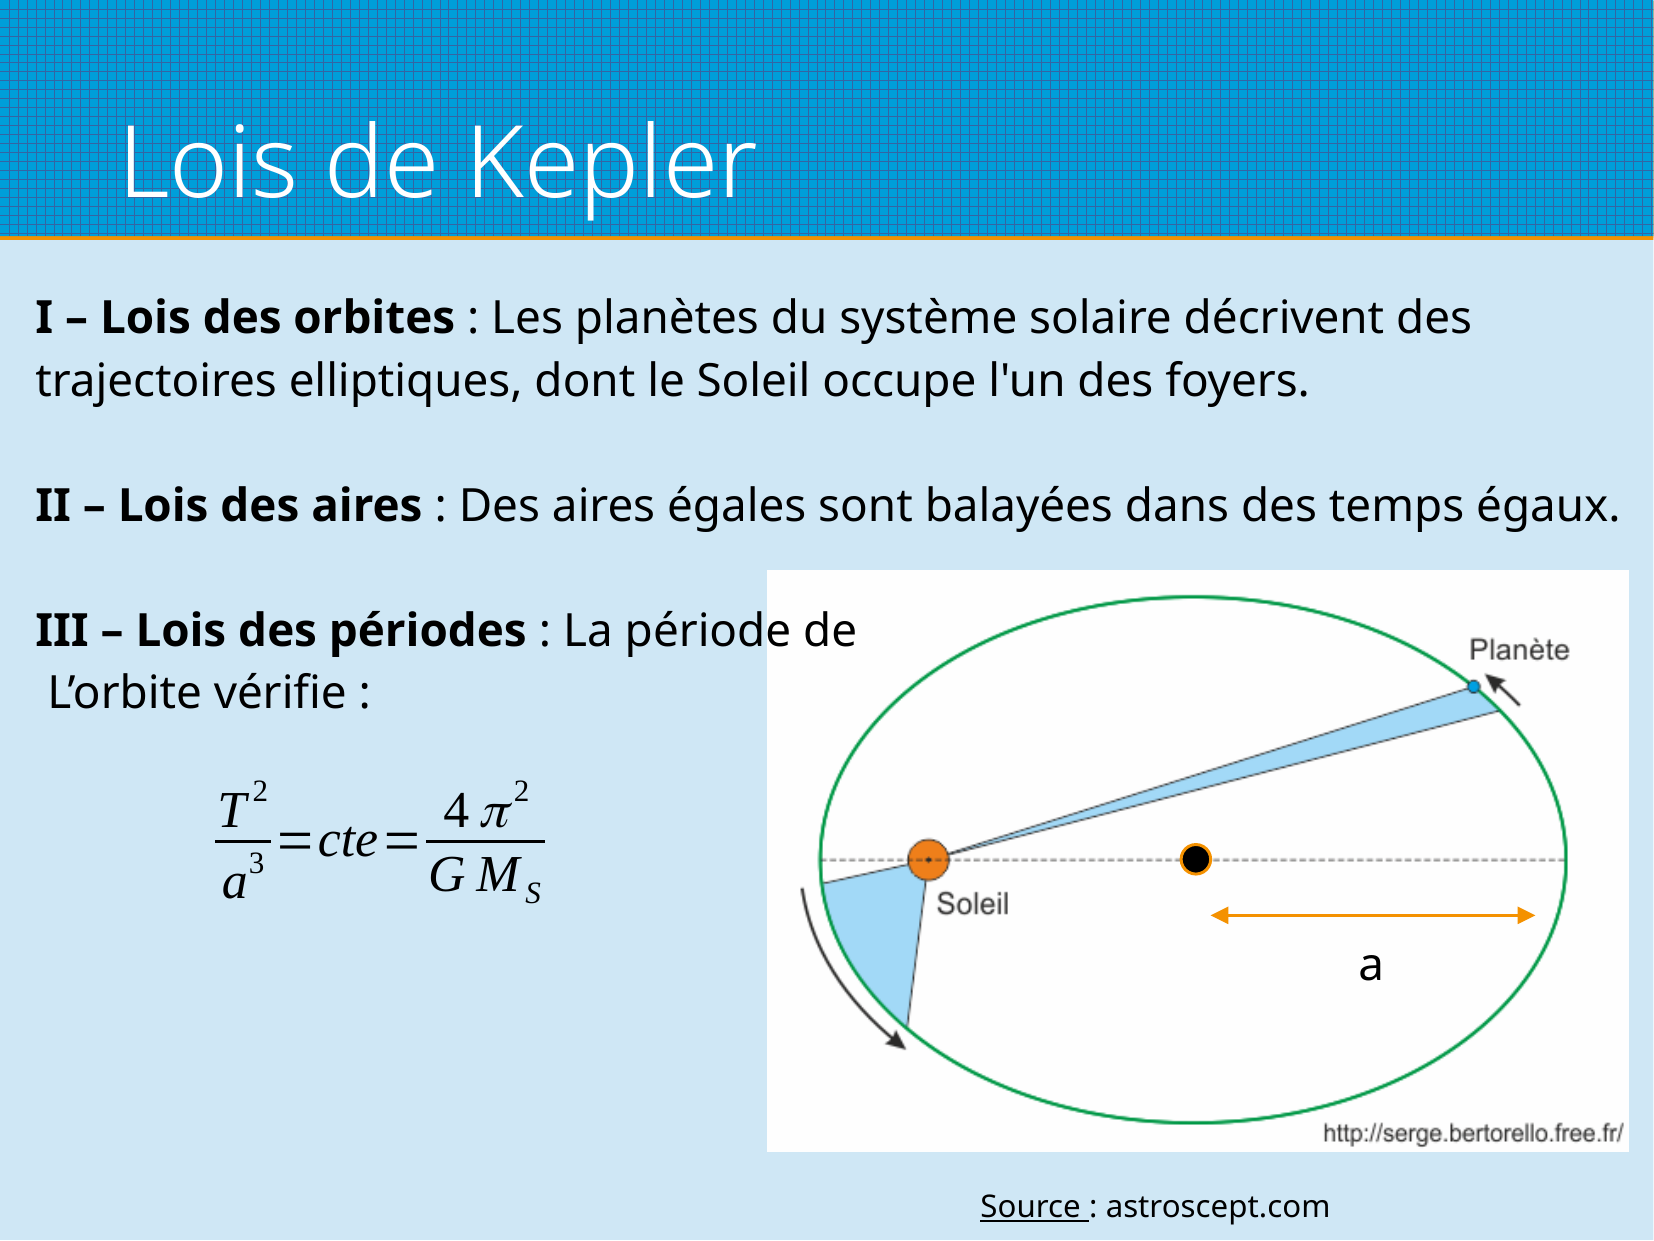

# Lois de Kepler
I – Lois des orbites : Les planètes du système solaire décrivent des trajectoires elliptiques, dont le Soleil occupe l'un des foyers.
II – Lois des aires : Des aires égales sont balayées dans des temps égaux.
III – Lois des périodes : La période de
 L’orbite vérifie :
a
Source : astroscept.com